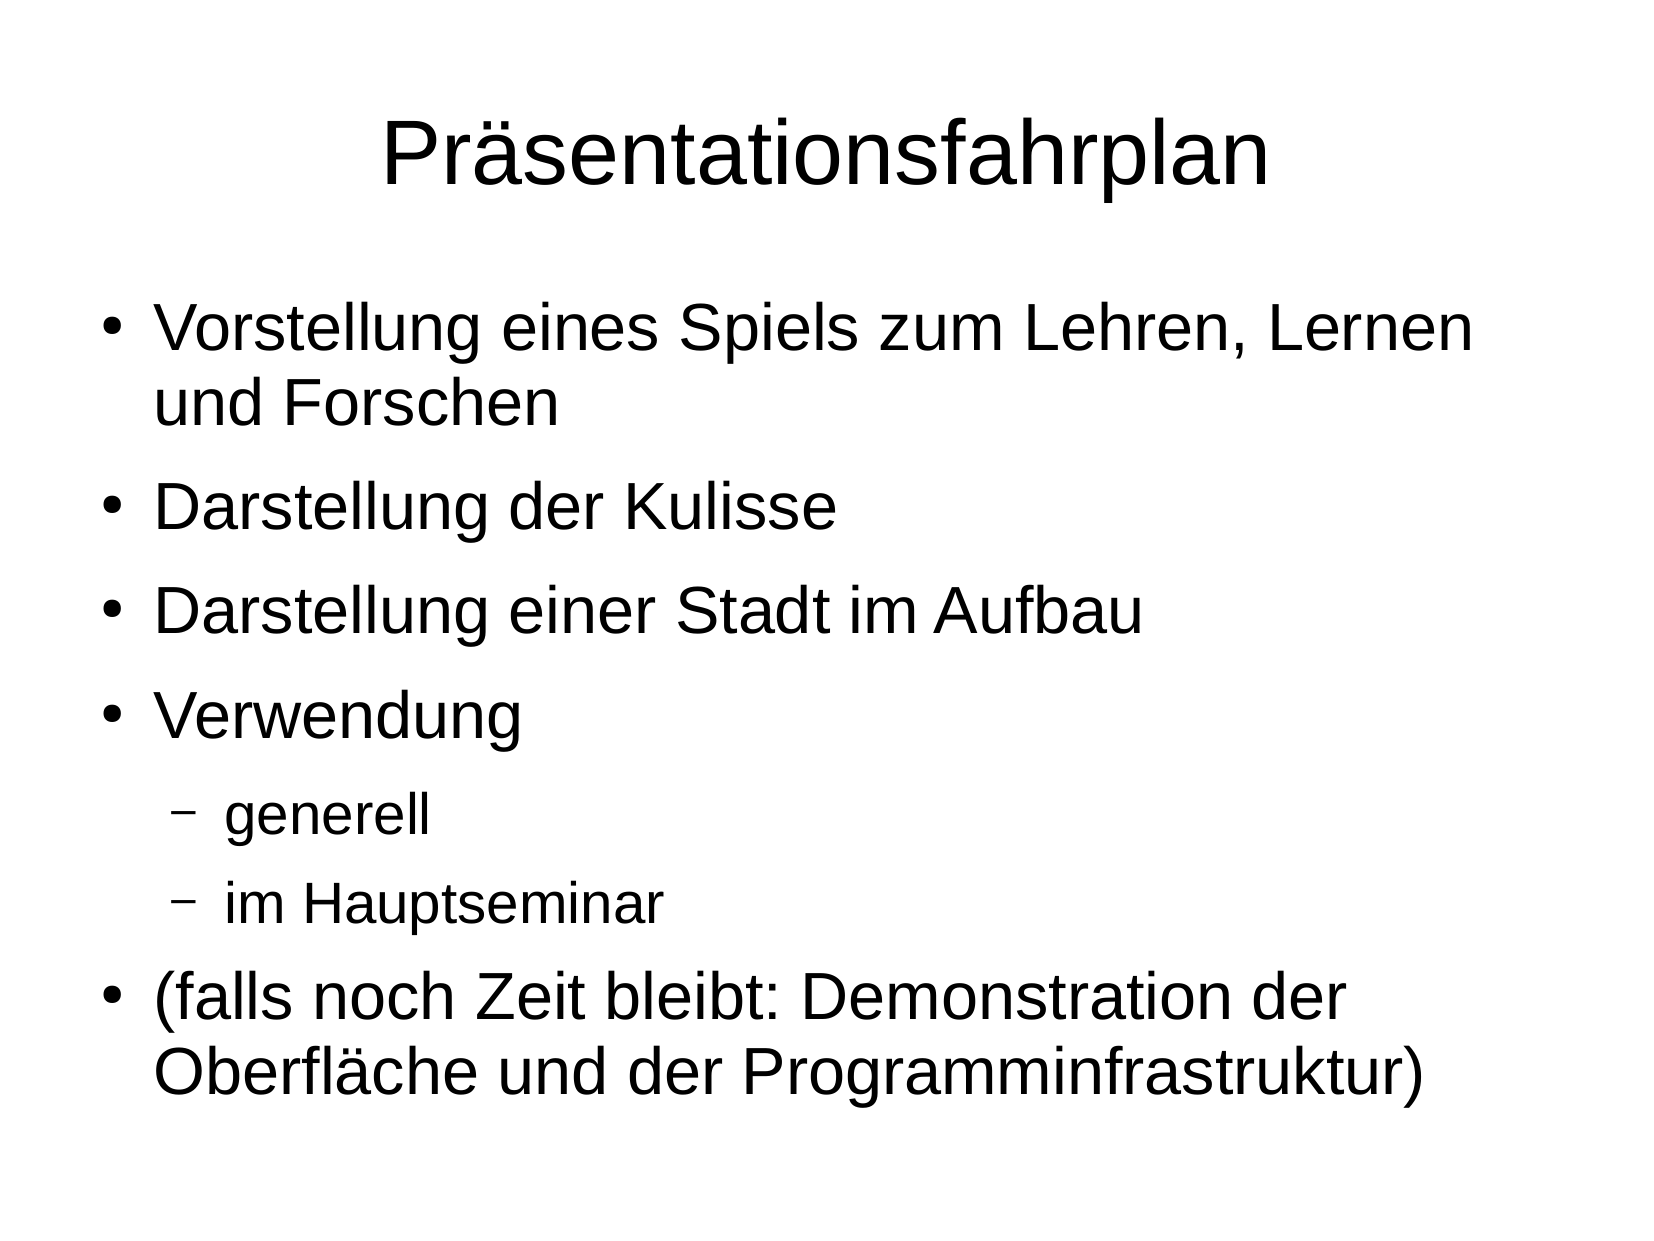

# Präsentationsfahrplan
Vorstellung eines Spiels zum Lehren, Lernen und Forschen
Darstellung der Kulisse
Darstellung einer Stadt im Aufbau
Verwendung
generell
im Hauptseminar
(falls noch Zeit bleibt: Demonstration der Oberfläche und der Programminfrastruktur)